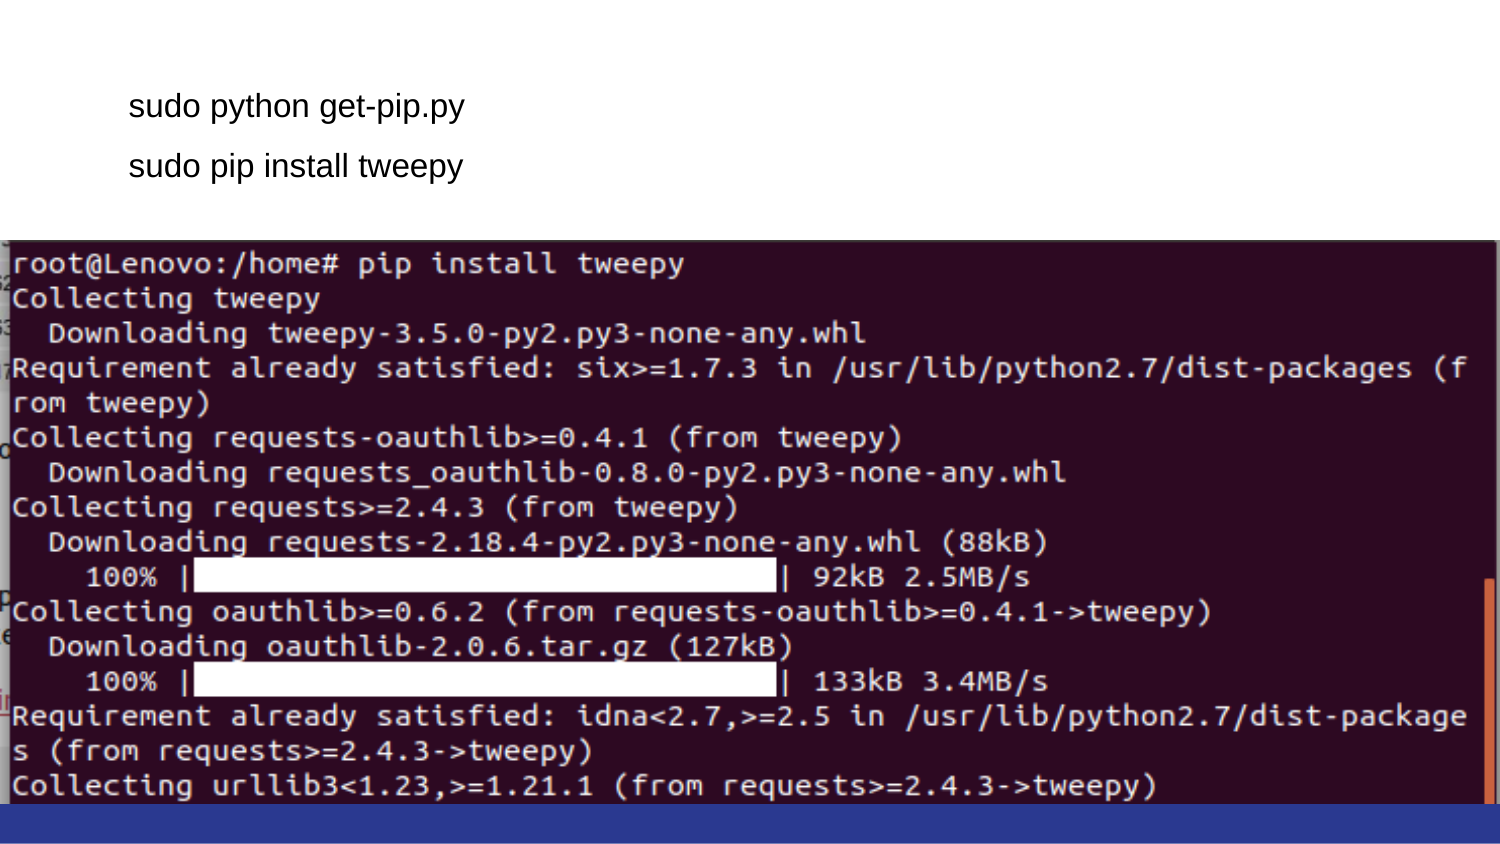

sudo python get-pip.py
sudo pip install tweepy